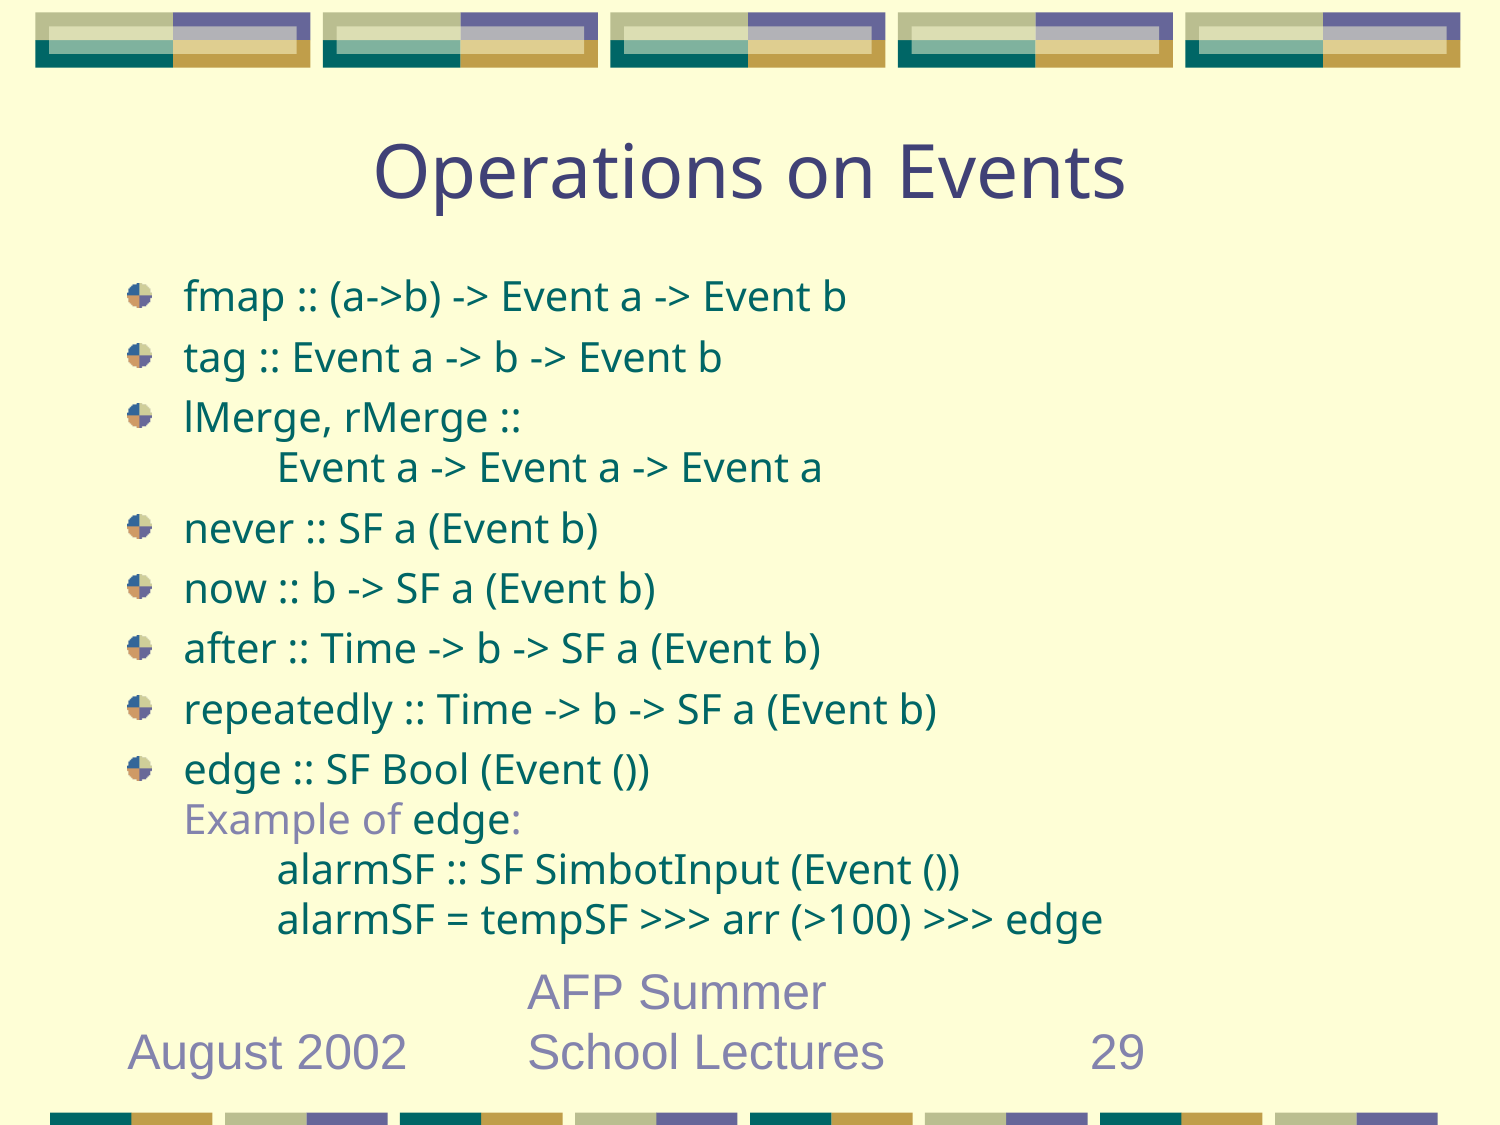

# Operations on Events
fmap :: (a->b) -> Event a -> Event b
tag :: Event a -> b -> Event b
lMerge, rMerge ::
	Event a -> Event a -> Event a
never :: SF a (Event b)‏
now :: b -> SF a (Event b)‏
after :: Time -> b -> SF a (Event b)‏
repeatedly :: Time -> b -> SF a (Event b)‏
edge :: SF Bool (Event ())
Example of edge:
	alarmSF :: SF SimbotInput (Event ())
	alarmSF = tempSF >>> arr (>100) >>> edge
August 2002
29